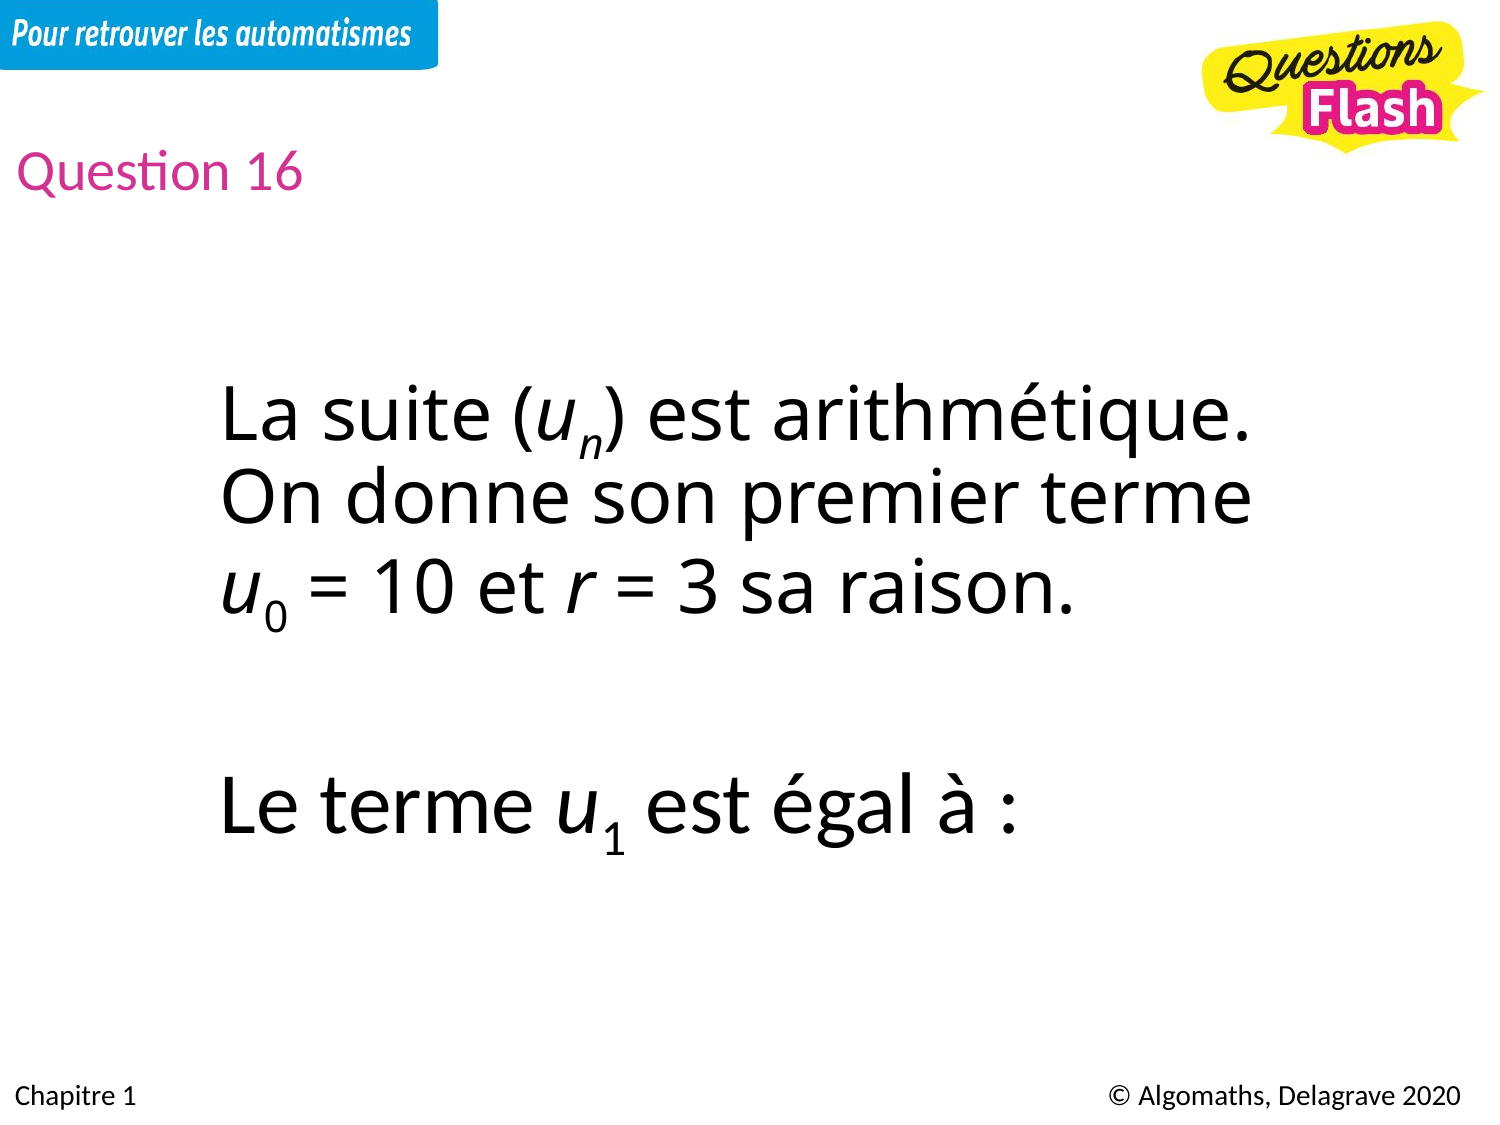

Question 16
# La suite (un) est arithmétique. On donne son premier terme u0 = 10 et r = 3 sa raison.
Le terme u1 est égal à :